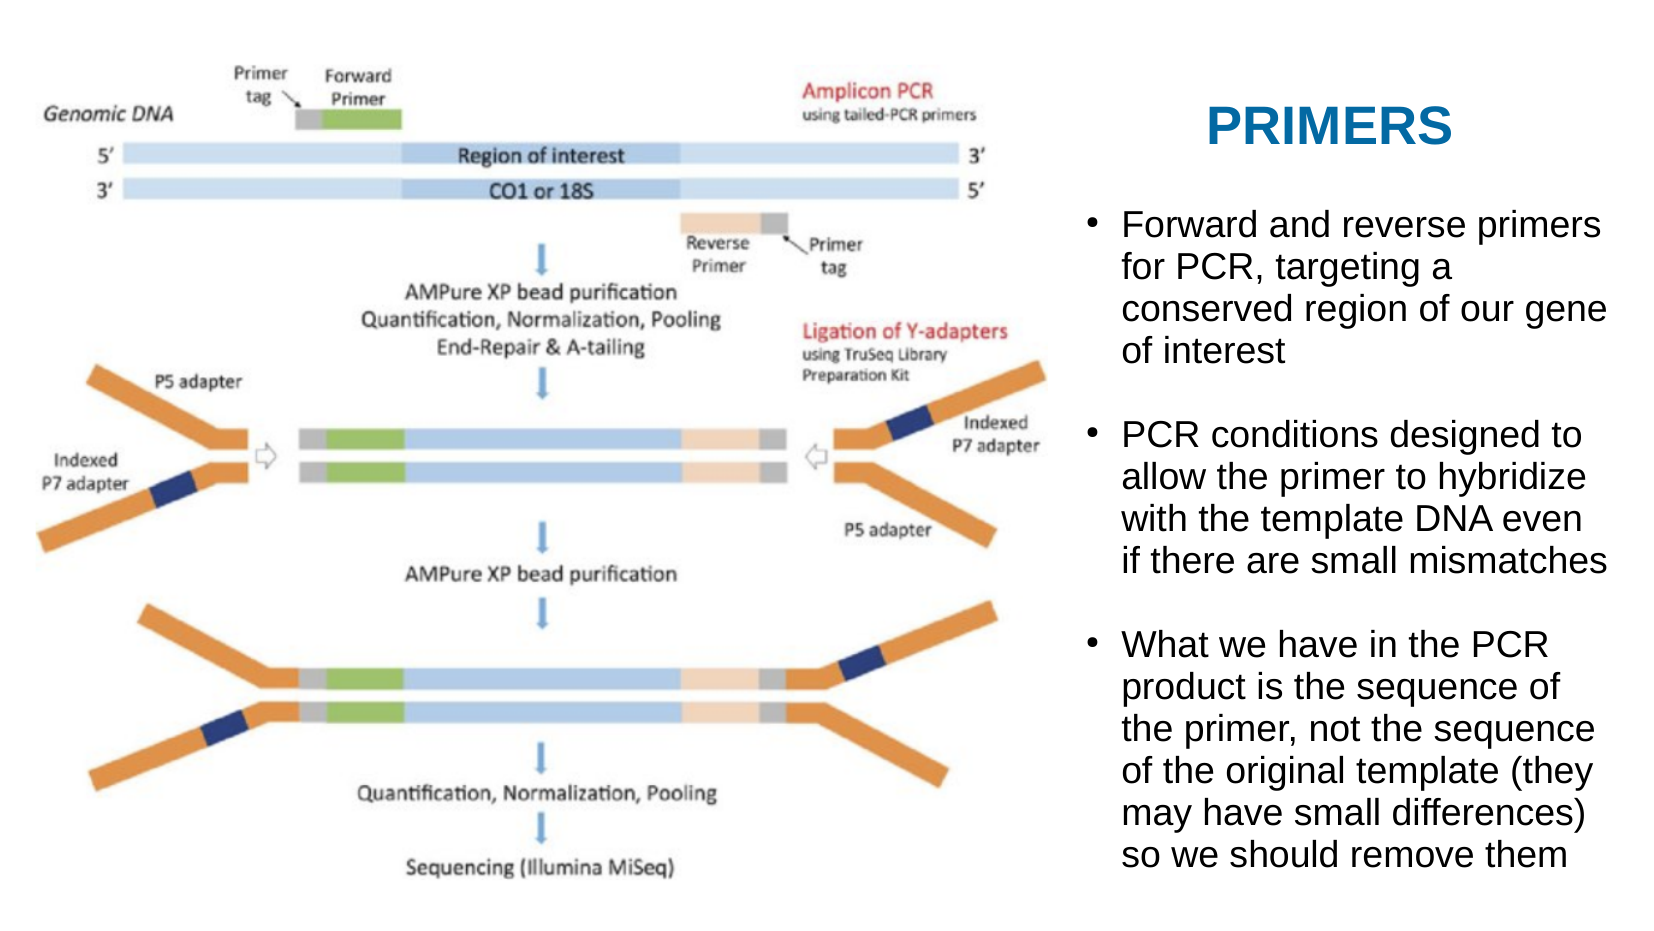

PRIMERS
Forward and reverse primers for PCR, targeting a conserved region of our gene of interest
PCR conditions designed to allow the primer to hybridize with the template DNA even if there are small mismatches
What we have in the PCR product is the sequence of the primer, not the sequence of the original template (they may have small differences) so we should remove them